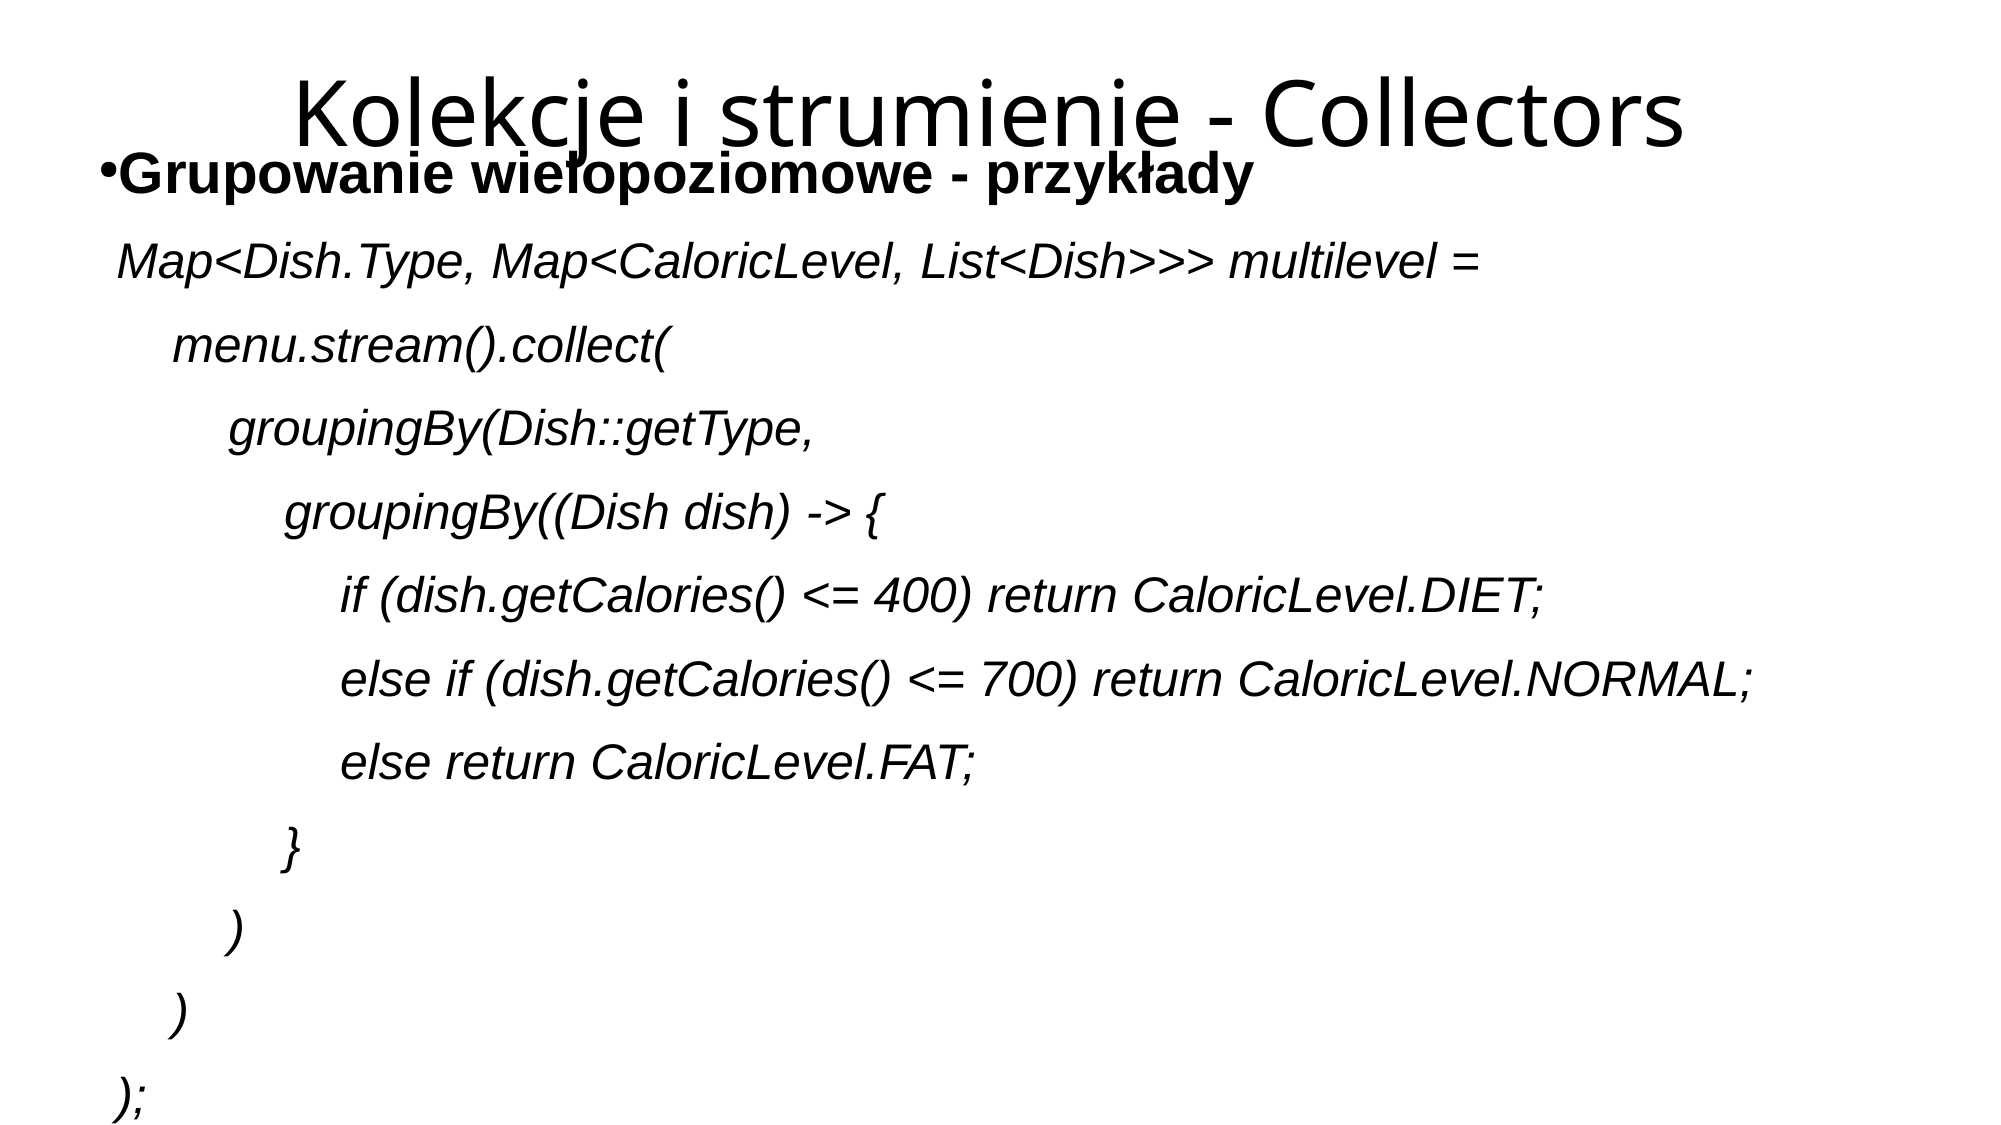

# Kolekcje i strumienie - Collectors
Grupowanie wielopoziomowe - przykłady
Map<Dish.Type, Map<CaloricLevel, List<Dish>>> multilevel =
 menu.stream().collect(
 groupingBy(Dish::getType,
 groupingBy((Dish dish) -> {
 if (dish.getCalories() <= 400) return CaloricLevel.DIET;
 else if (dish.getCalories() <= 700) return CaloricLevel.NORMAL;
 else return CaloricLevel.FAT;
 }
 )
 )
);